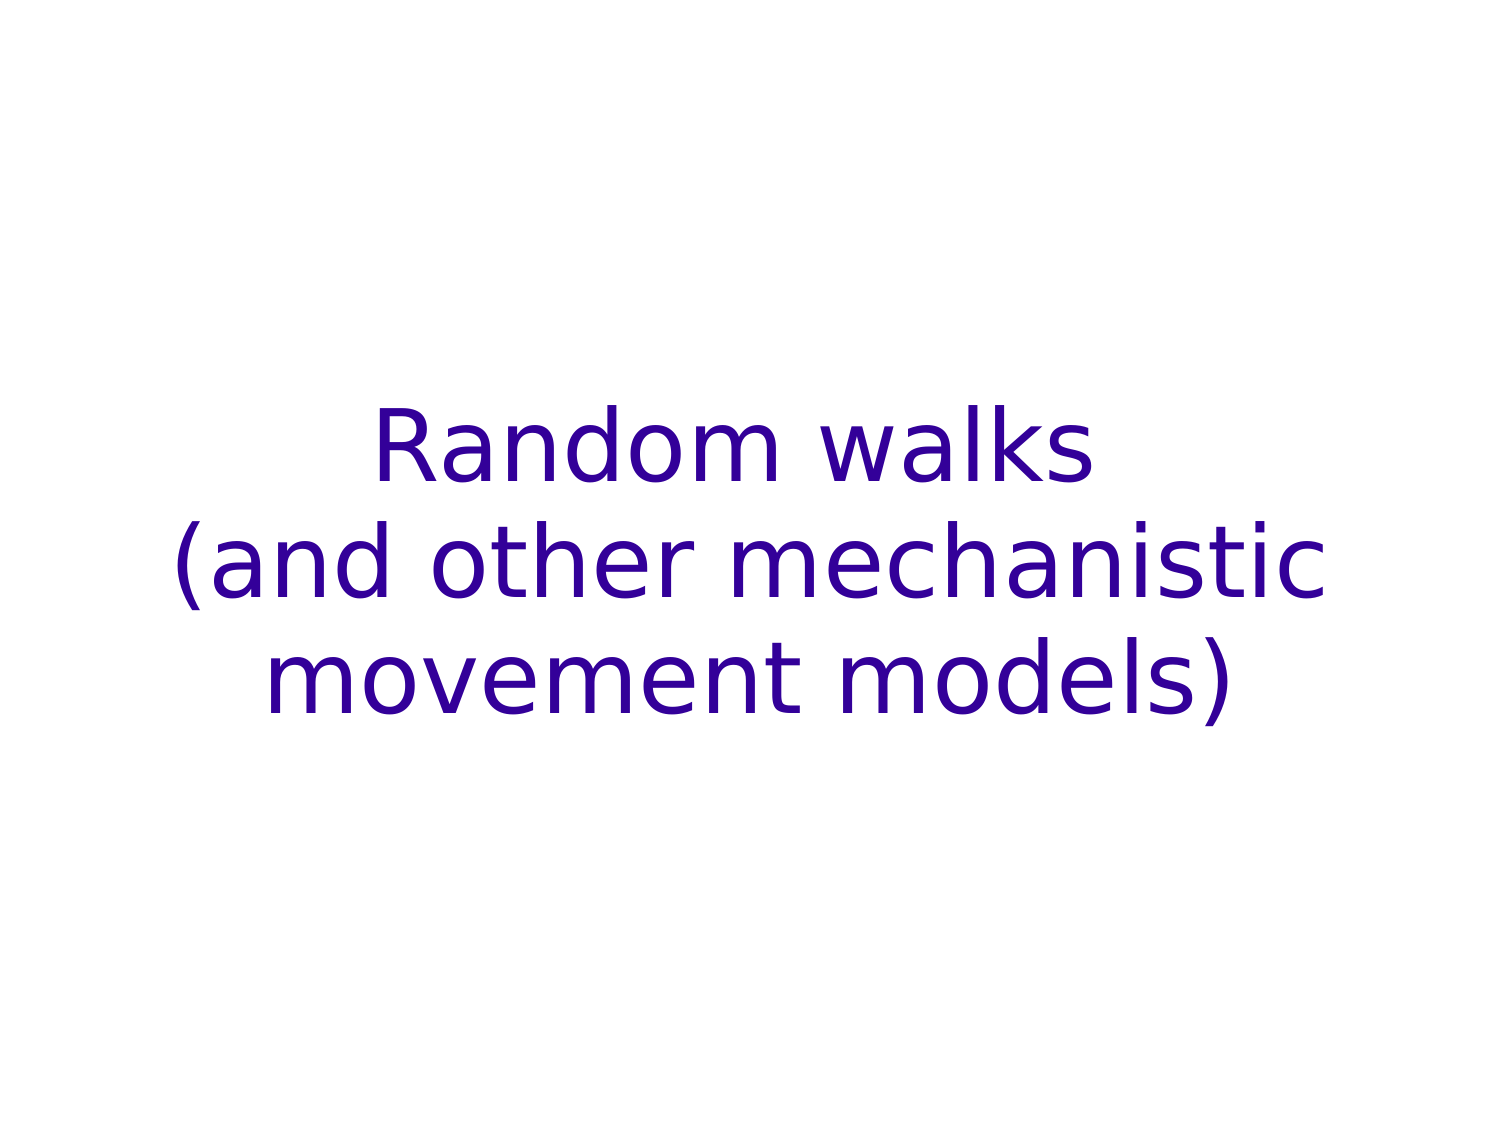

# Random walks (and other mechanistic movement models)